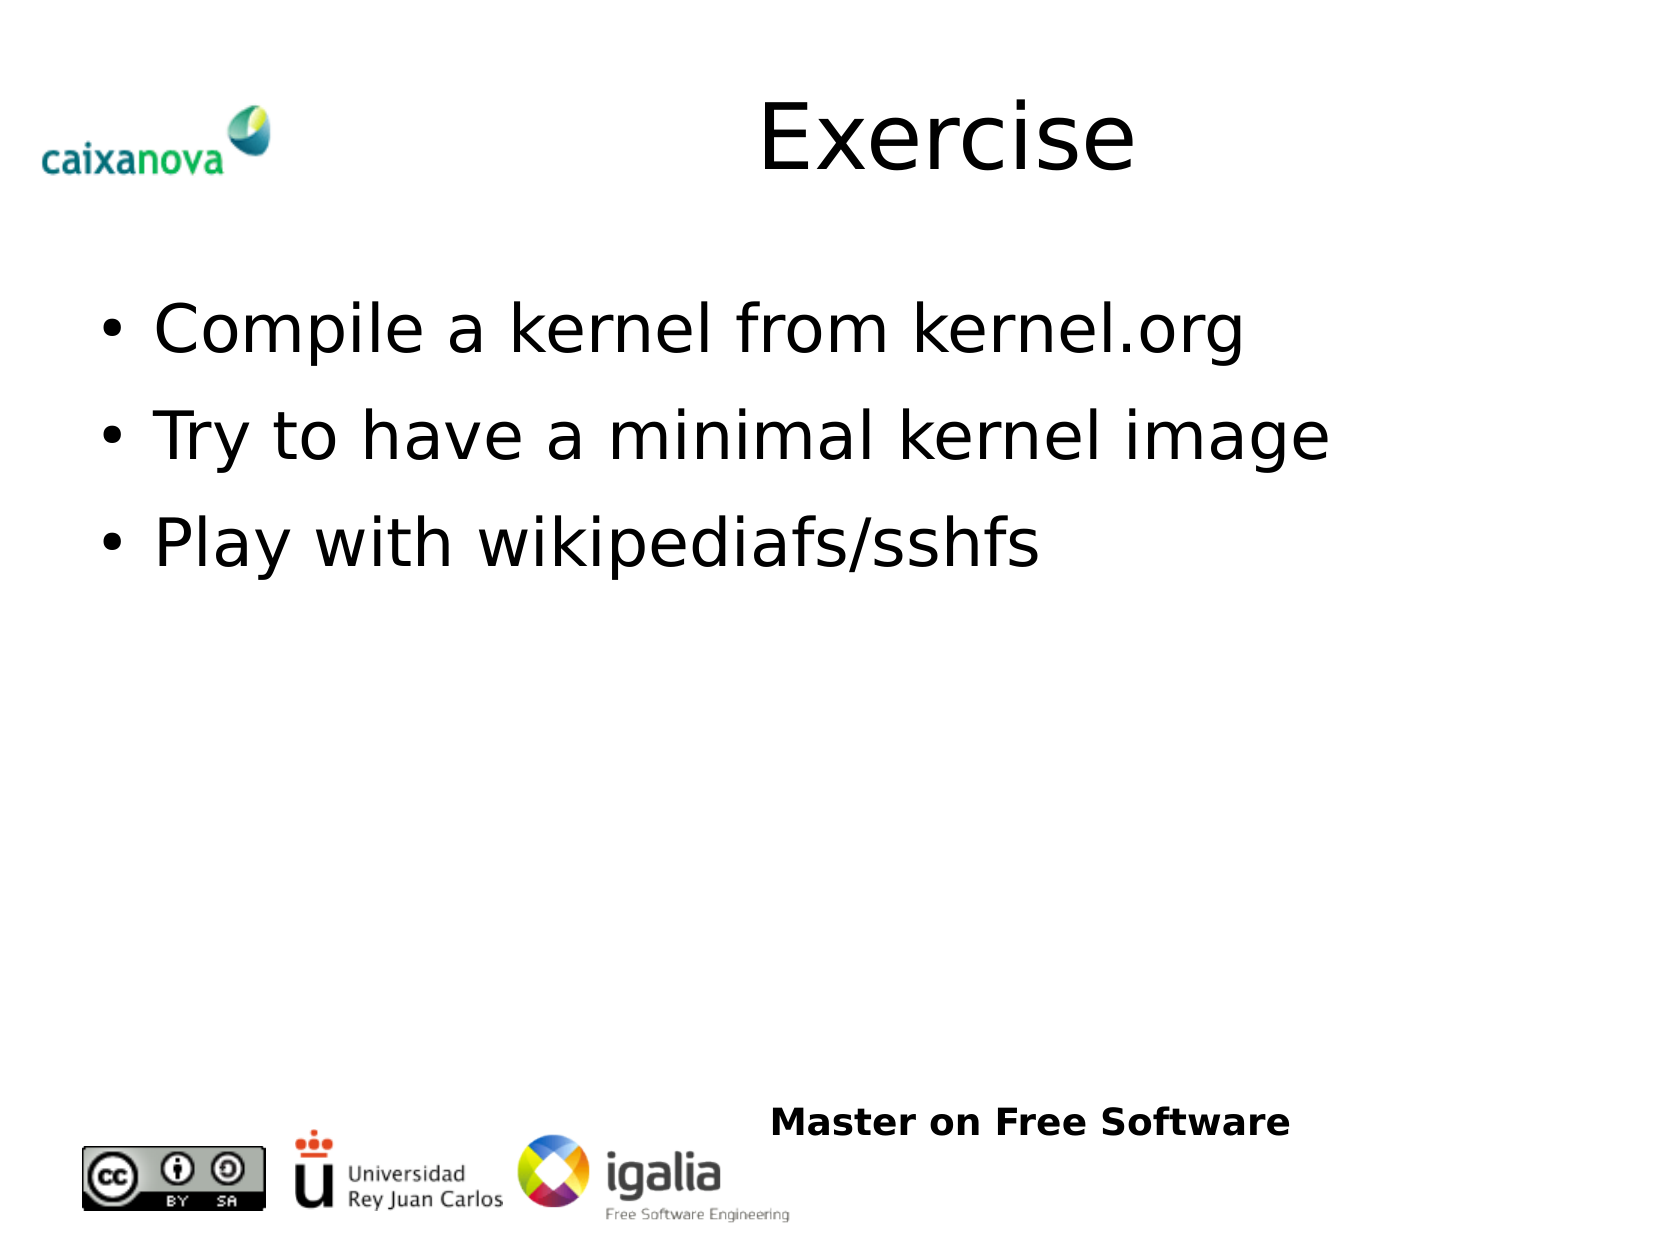

# Exercise
Compile a kernel from kernel.org
Try to have a minimal kernel image
Play with wikipediafs/sshfs